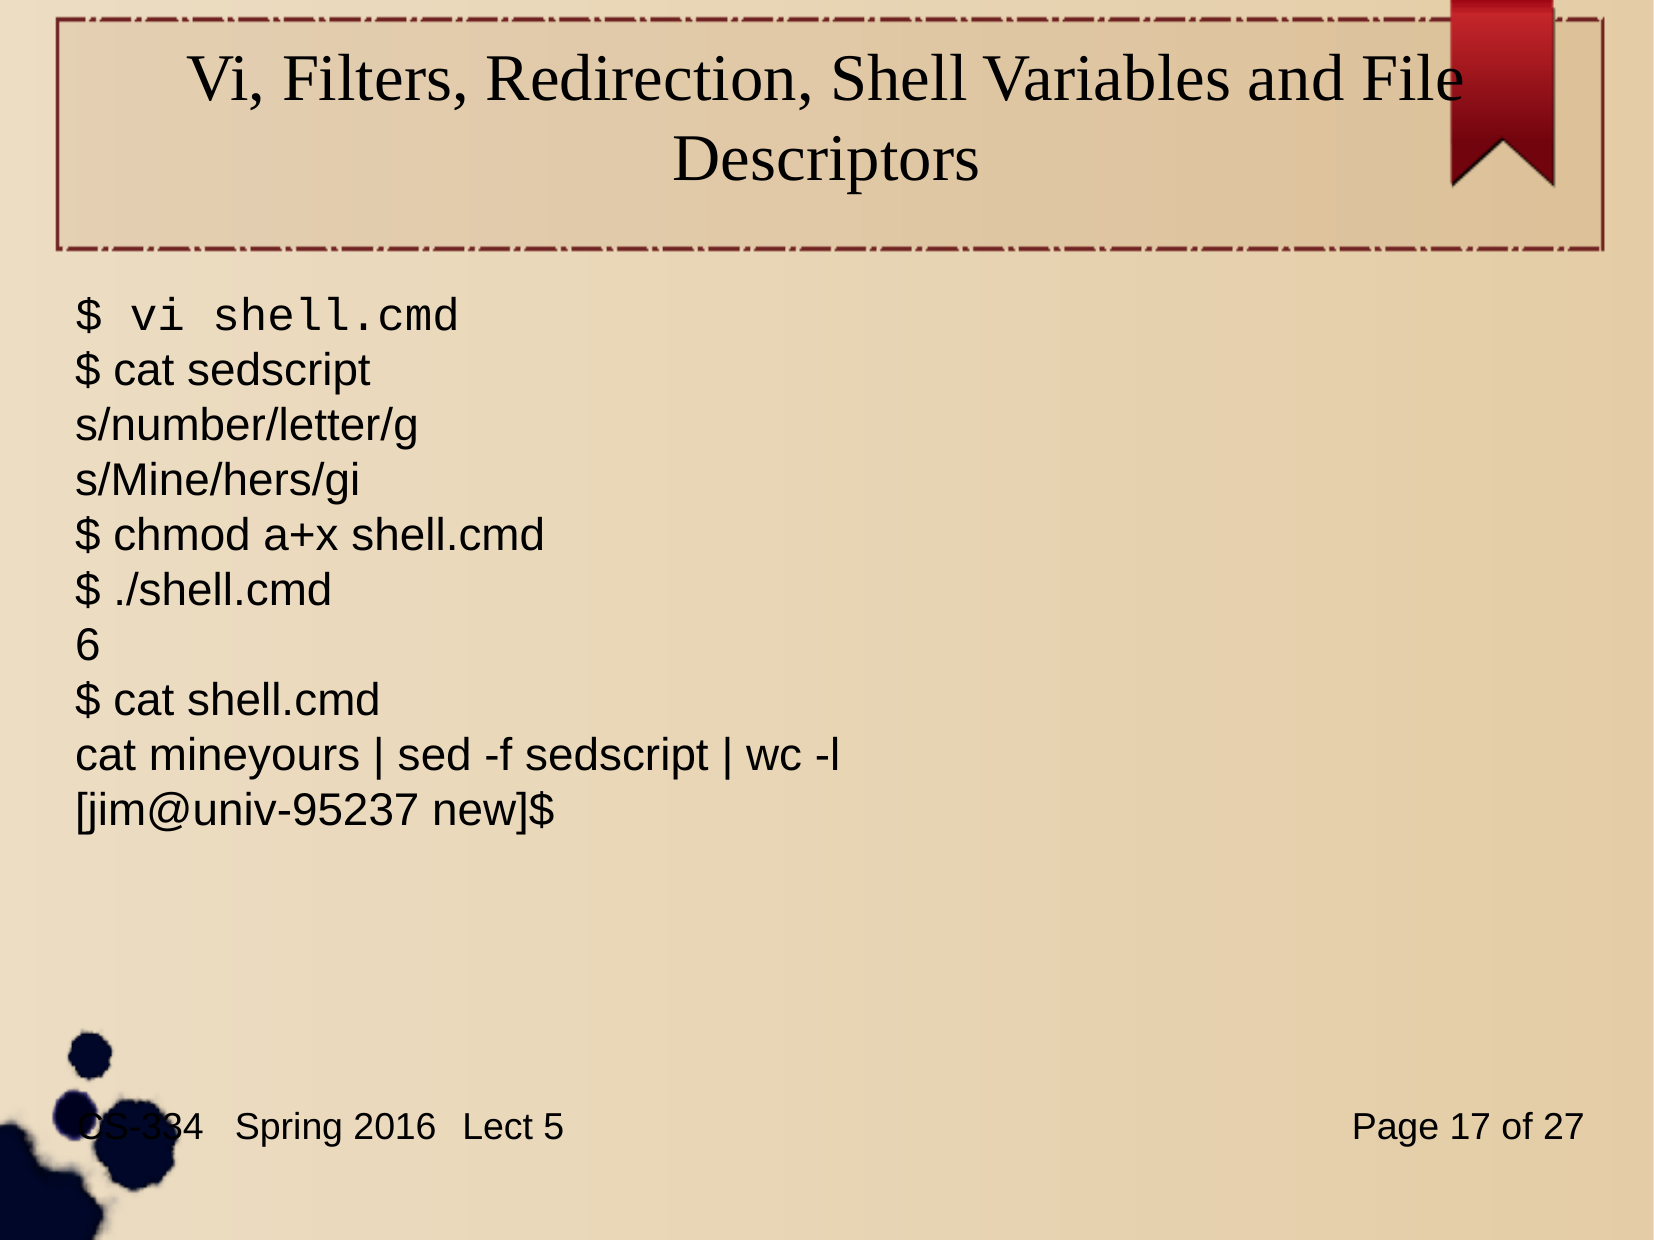

Vi, Filters, Redirection, Shell Variables and File Descriptors
$ vi shell.cmd
$ cat sedscript
s/number/letter/g
s/Mine/hers/gi
$ chmod a+x shell.cmd
$ ./shell.cmd
6
$ cat shell.cmd
cat mineyours | sed -f sedscript | wc -l
[jim@univ-95237 new]$
CS-334 Spring 2016	 Lect 5											Page of 27